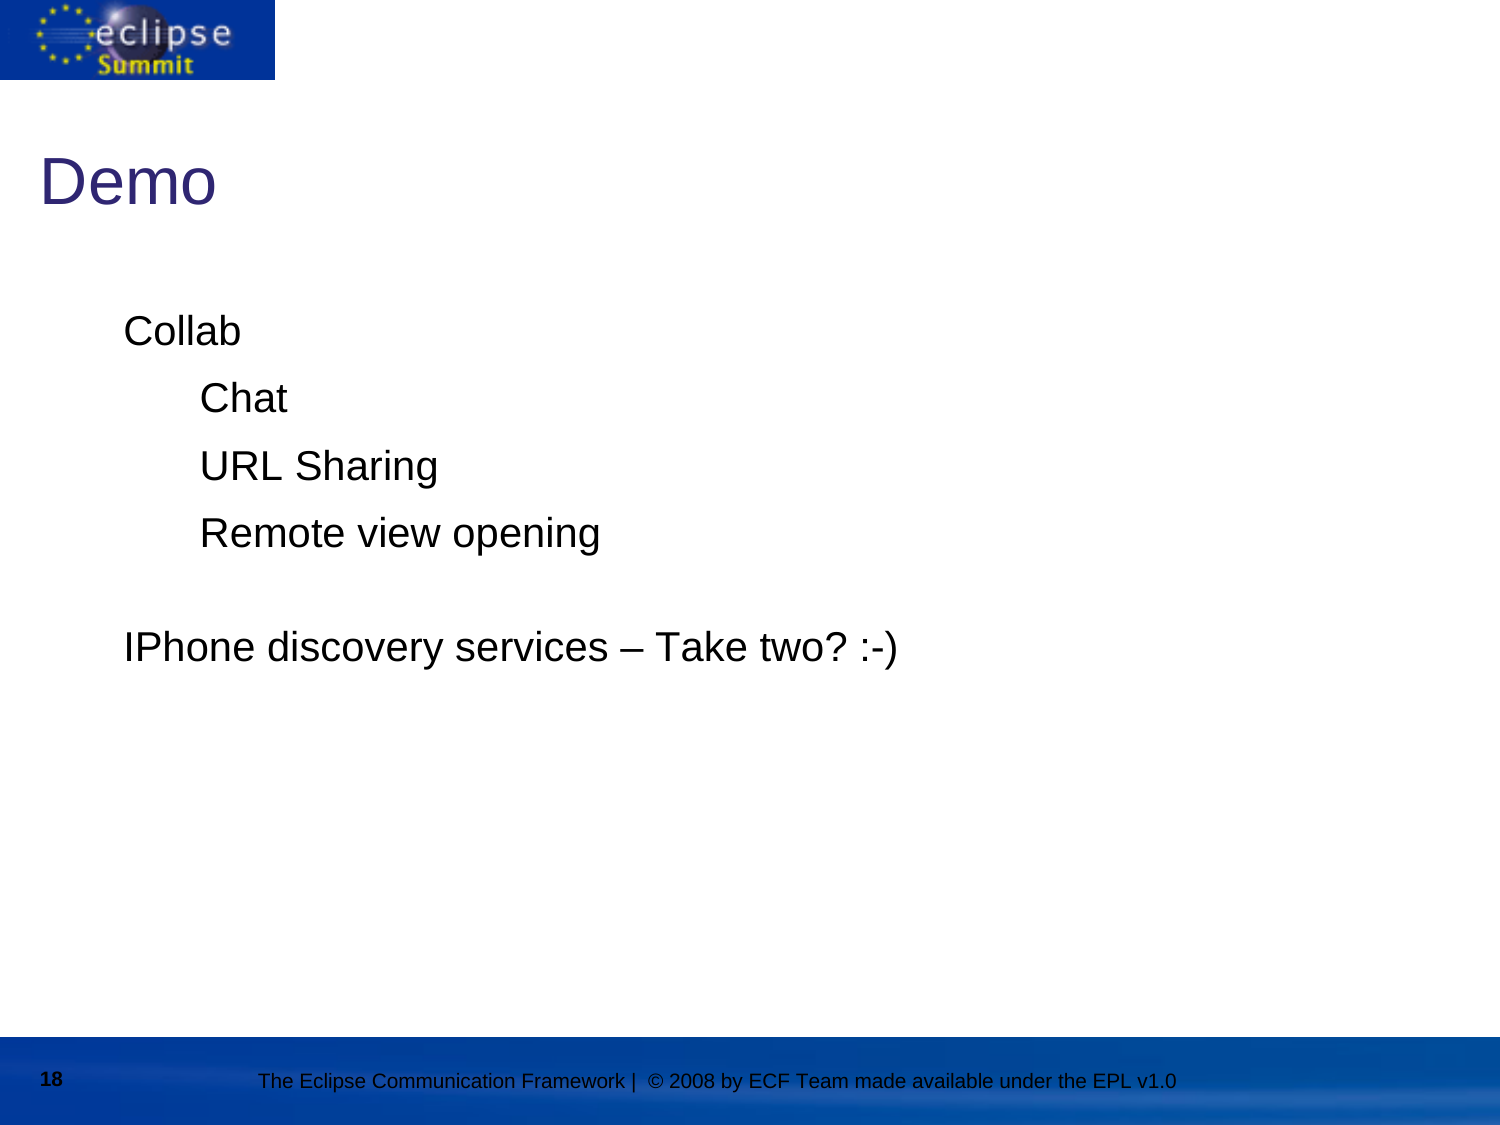

# Demo
Collab
Chat
URL Sharing
Remote view opening
IPhone discovery services – Take two? :-)
18